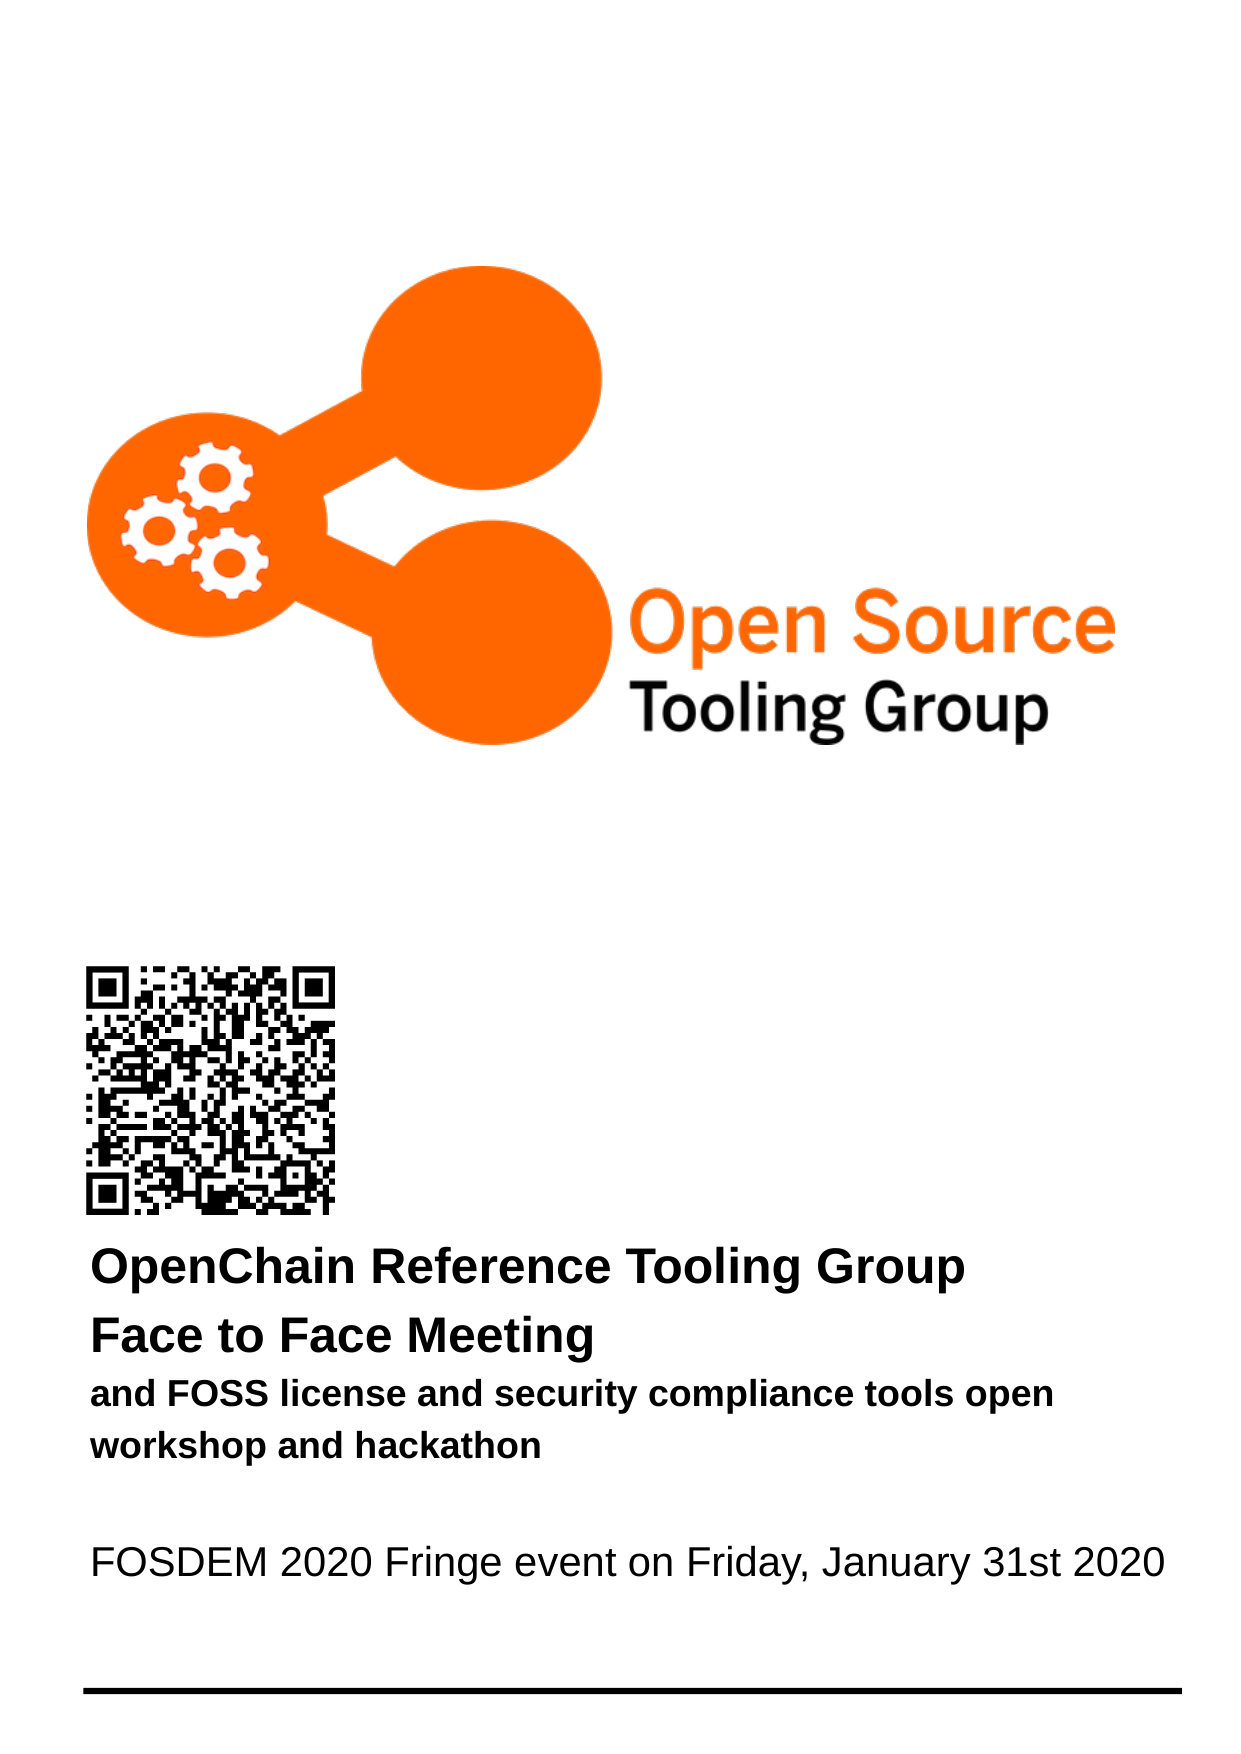

# OpenChain Reference Tooling Group Face to Face Meeting and FOSS license and security compliance tools open workshop and hackathon
FOSDEM 2020 Fringe event on Friday, January 31st 2020